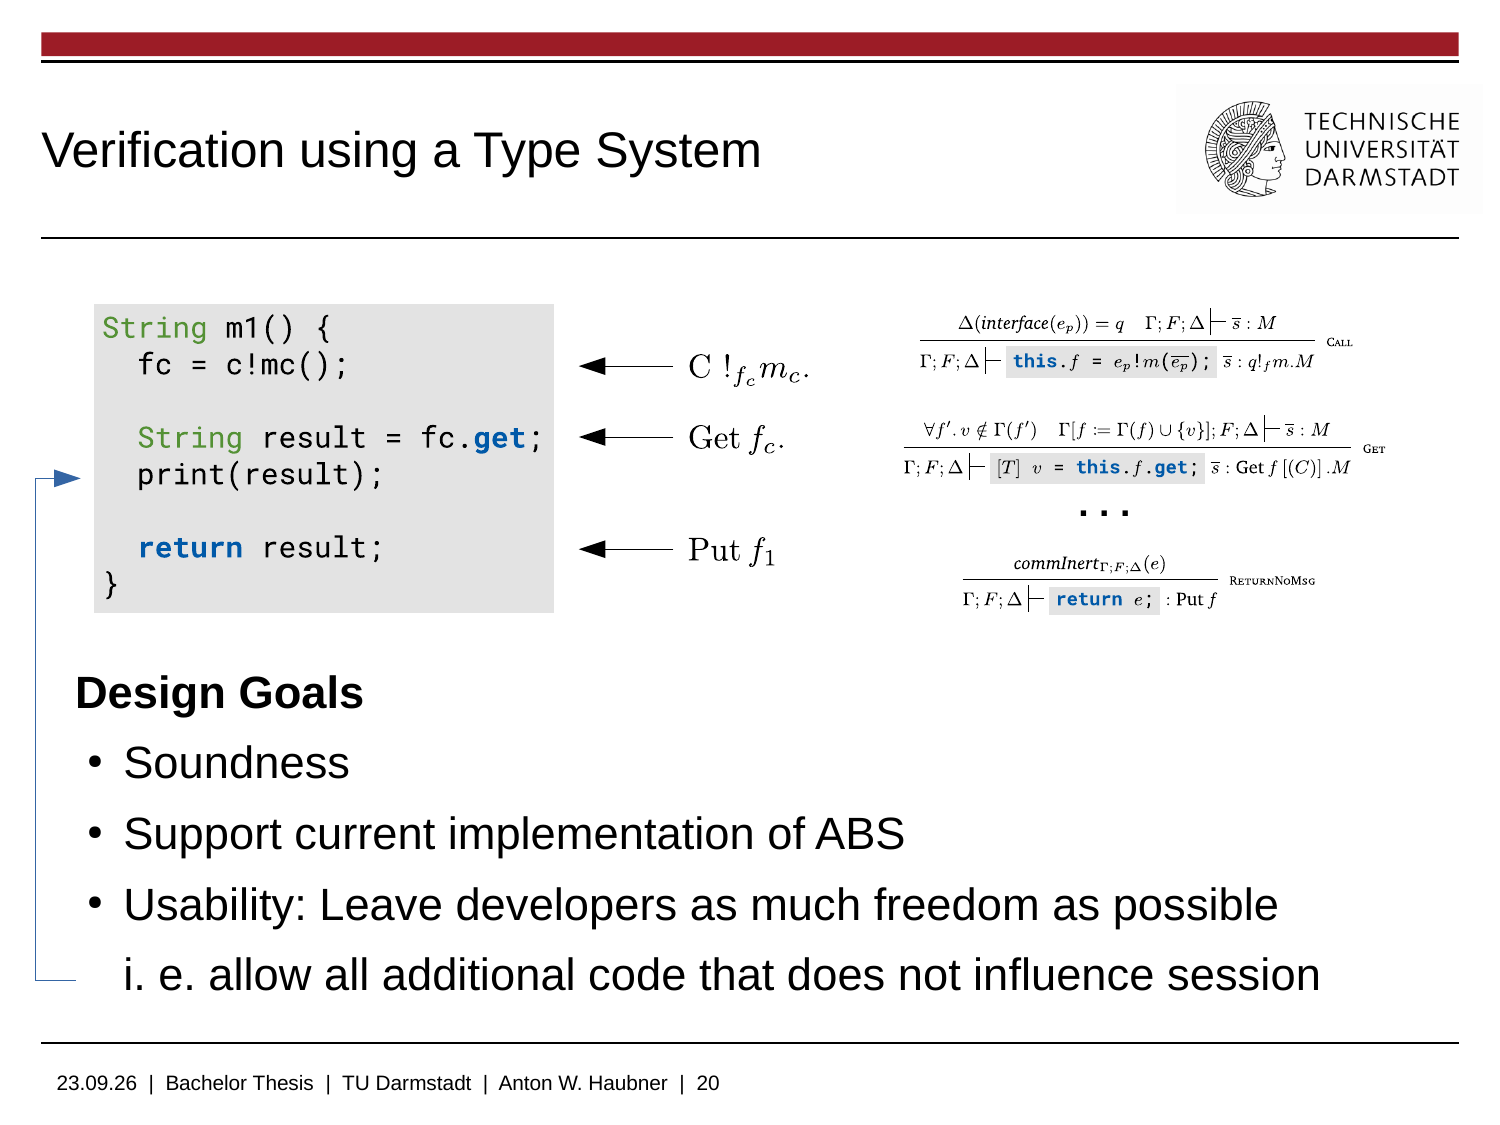

# Verification using a Type System
. . .
Design Goals
Soundness
Support current implementation of ABS
Usability: Leave developers as much freedom as possible
i. e. allow all additional code that does not influence session